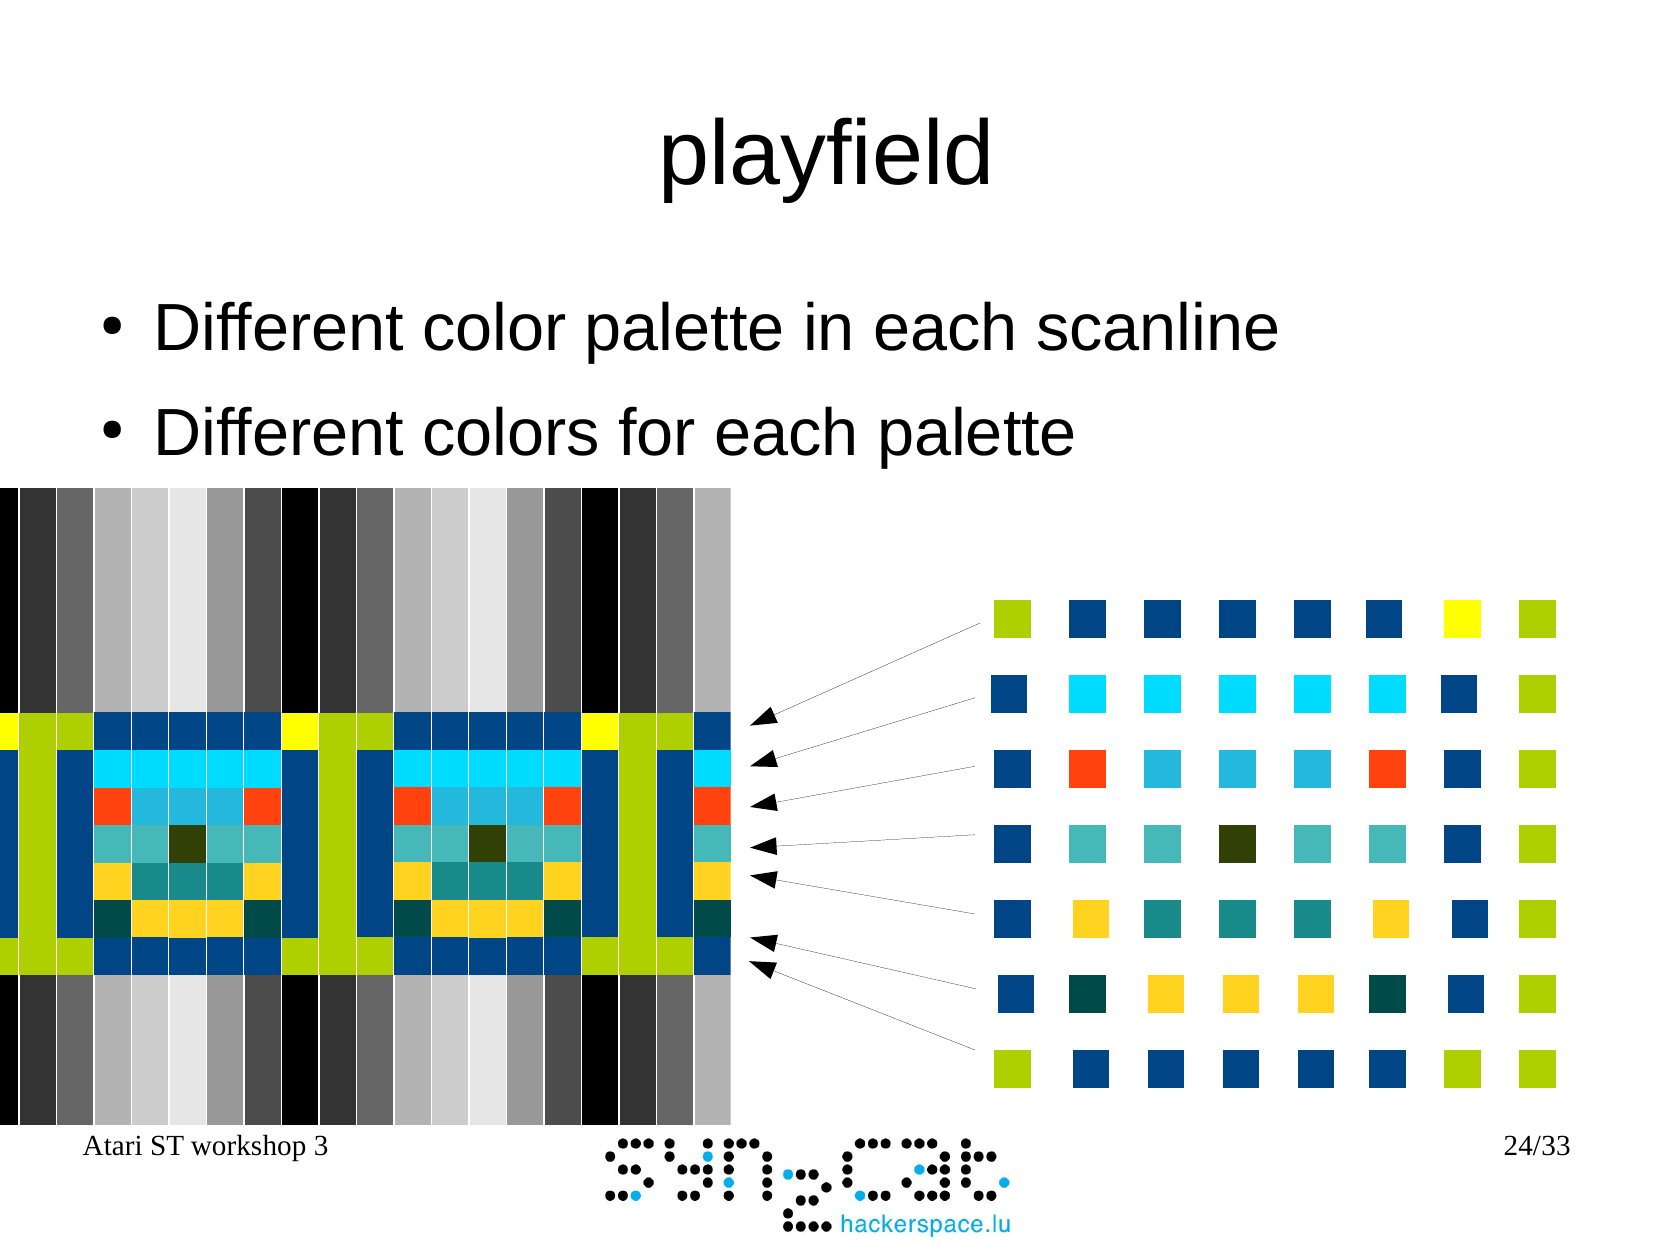

# playfield
Different color palette in each scanline
Different colors for each palette
24